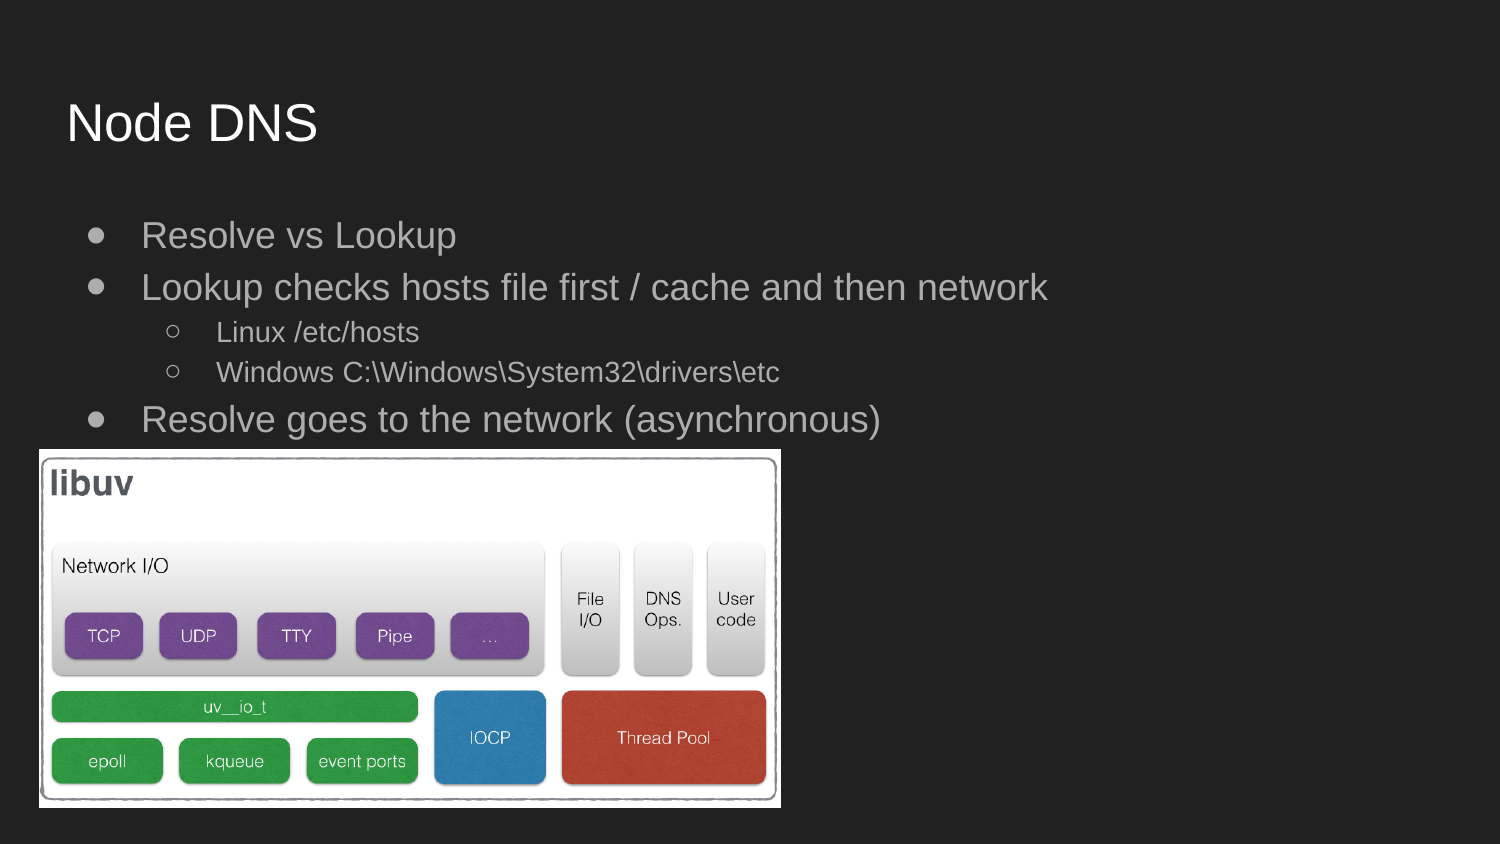

# Node DNS
Resolve vs Lookup
Lookup checks hosts file first / cache and then network
Linux /etc/hosts
Windows C:\Windows\System32\drivers\etc
Resolve goes to the network (asynchronous)